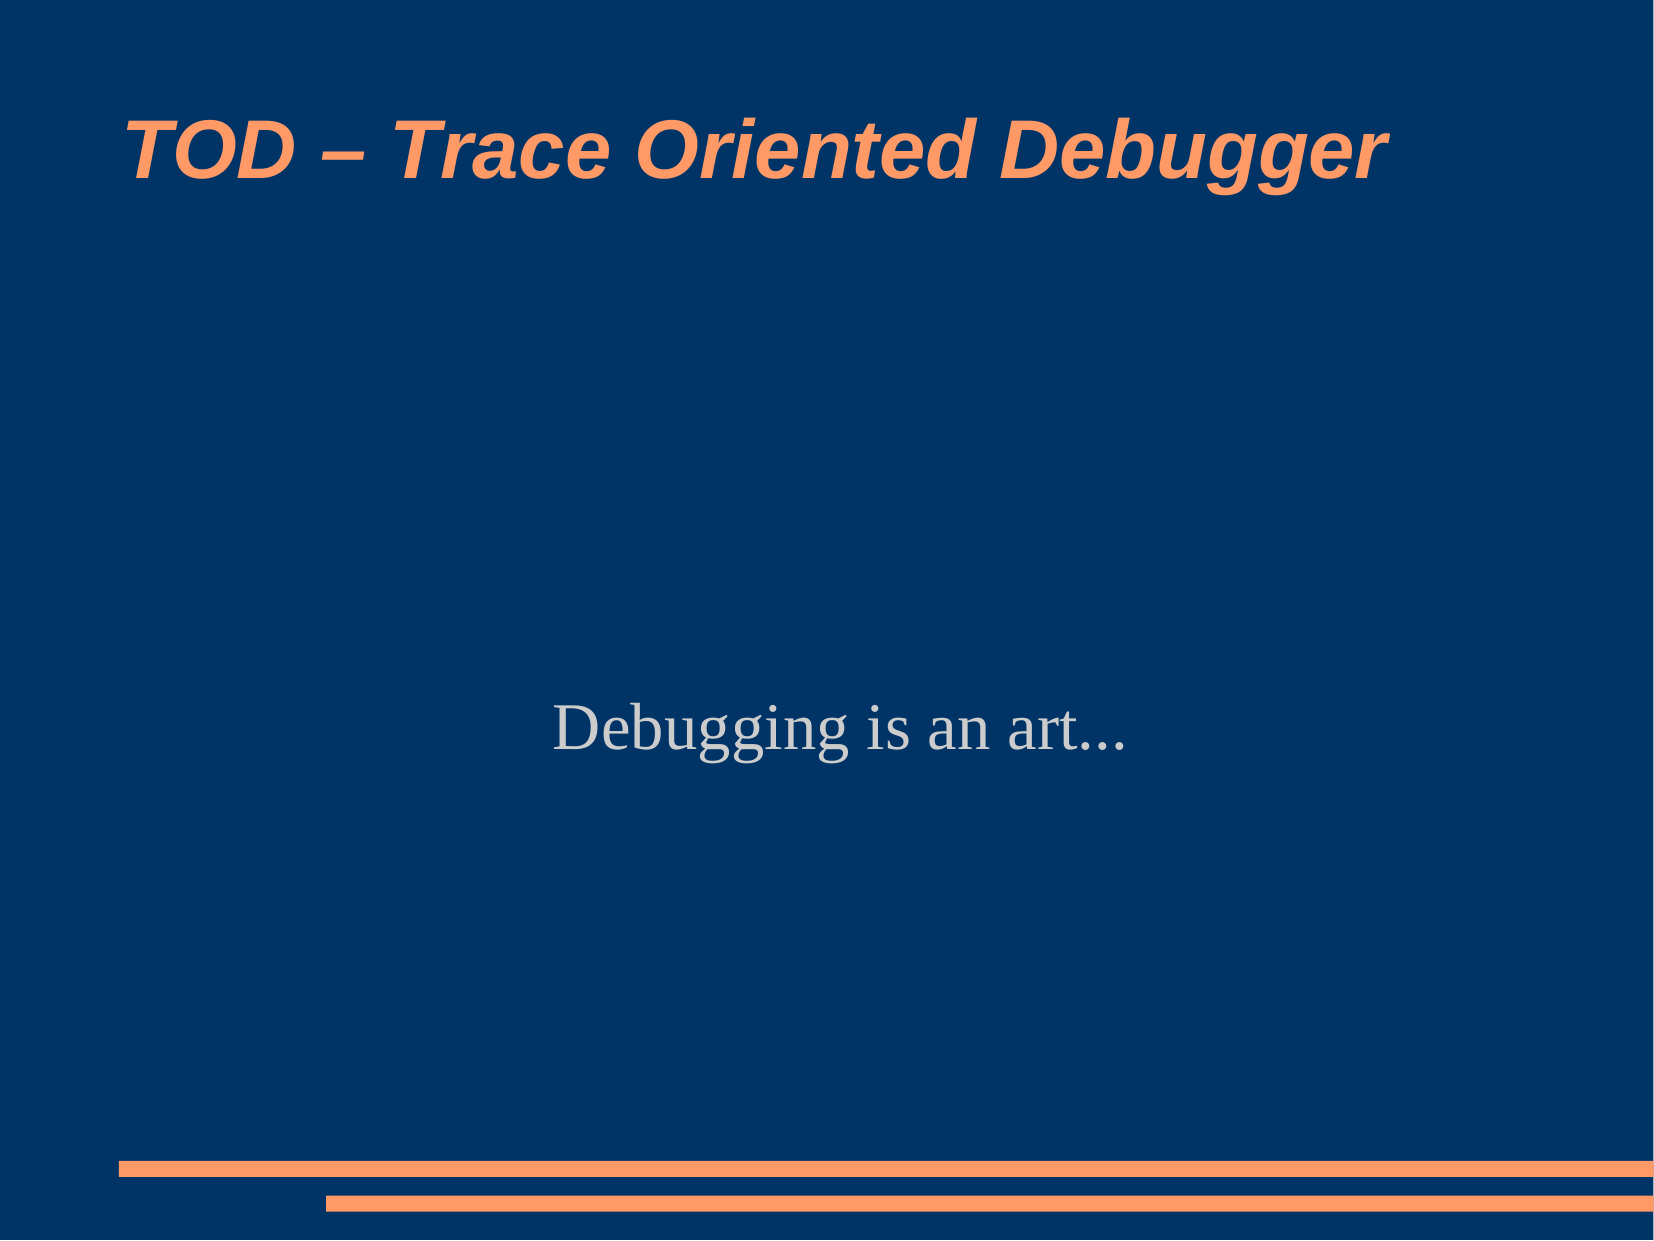

# TOD – Trace Oriented Debugger
Debugging is an art...